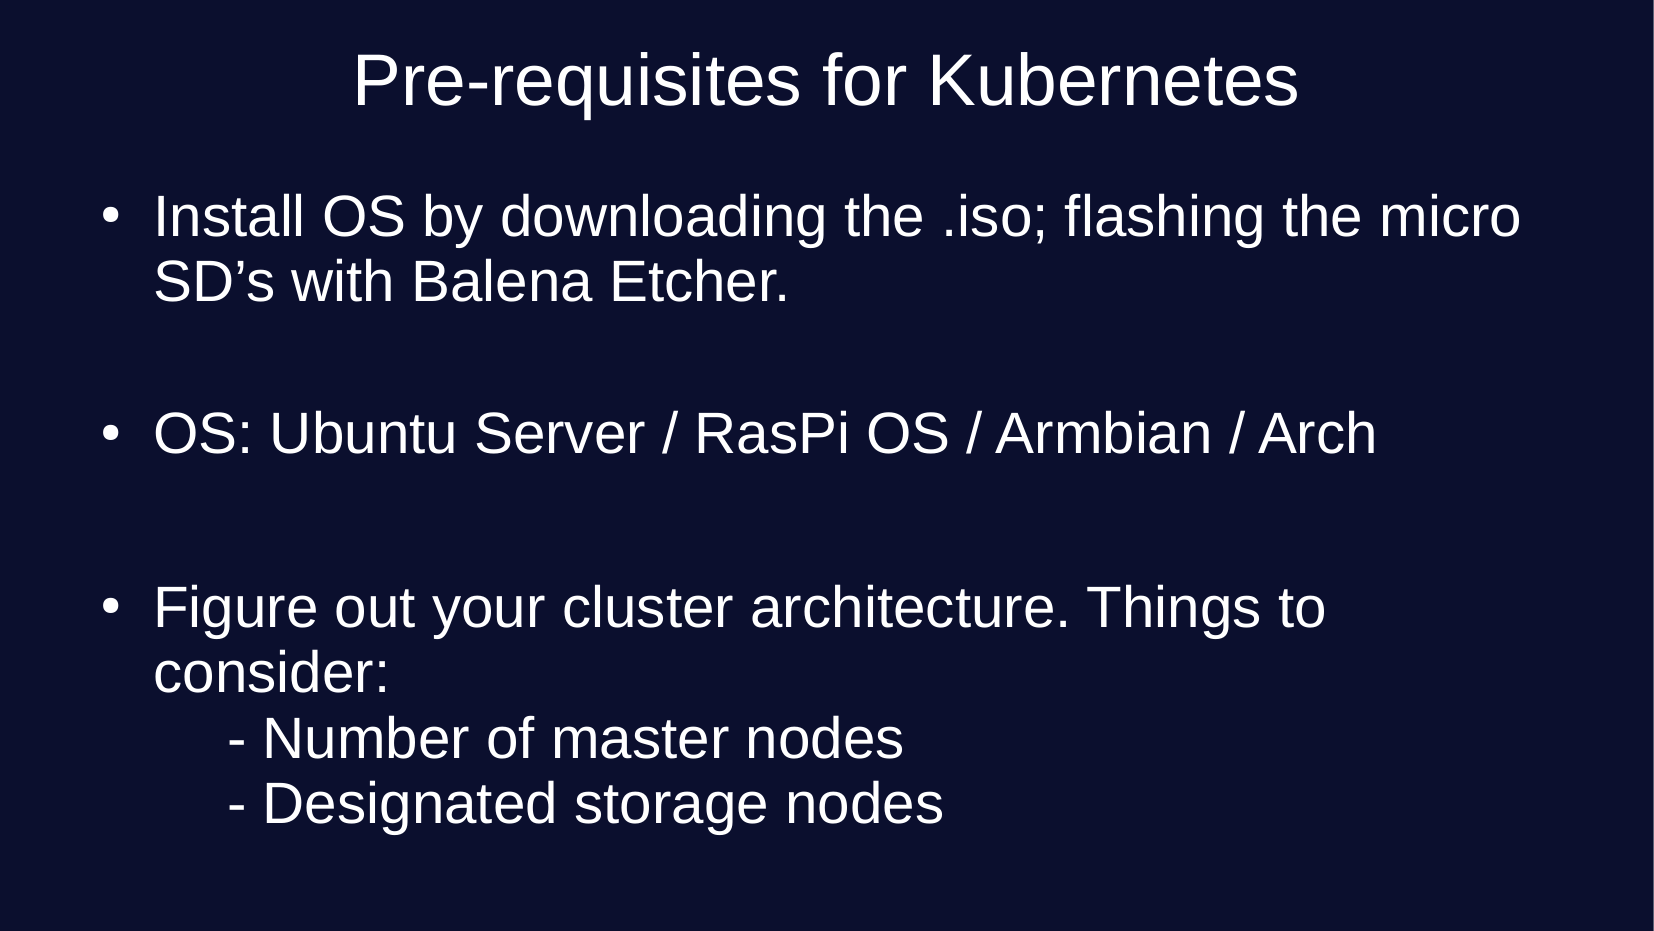

# Pre-requisites for Kubernetes
Install OS by downloading the .iso; flashing the micro SD’s with Balena Etcher.
OS: Ubuntu Server / RasPi OS / Armbian / Arch
Figure out your cluster architecture. Things to consider:
	- Number of master nodes
	- Designated storage nodes